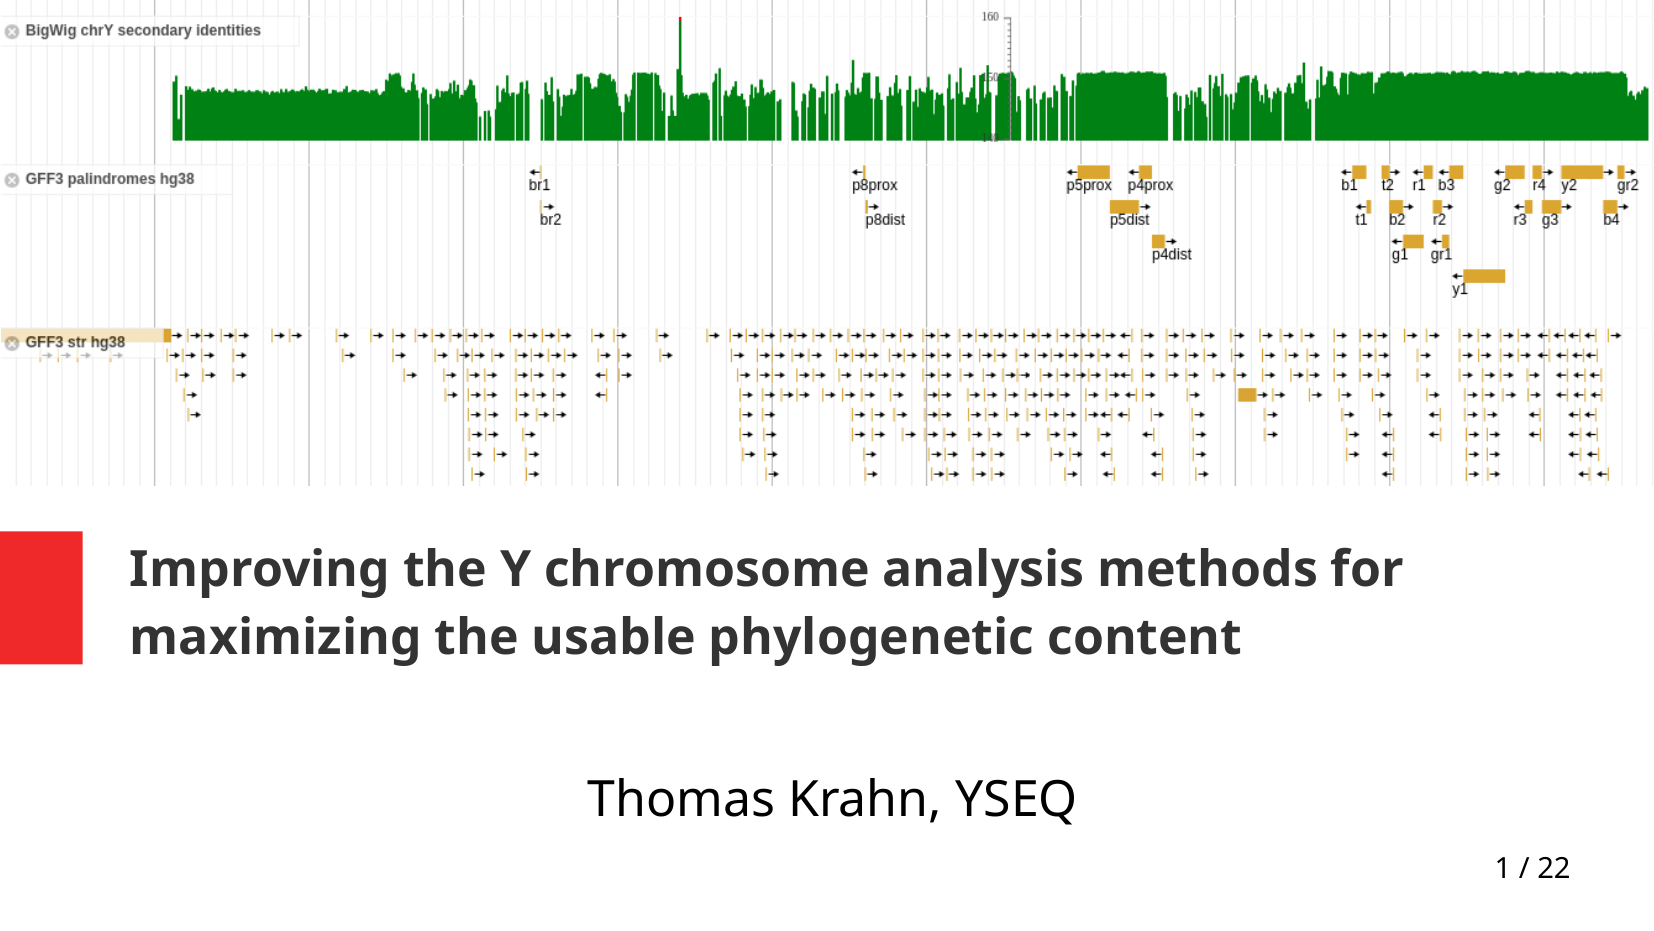

# Improving the Y chromosome analysis methods for maximizing the usable phylogenetic content
Thomas Krahn, YSEQ
1